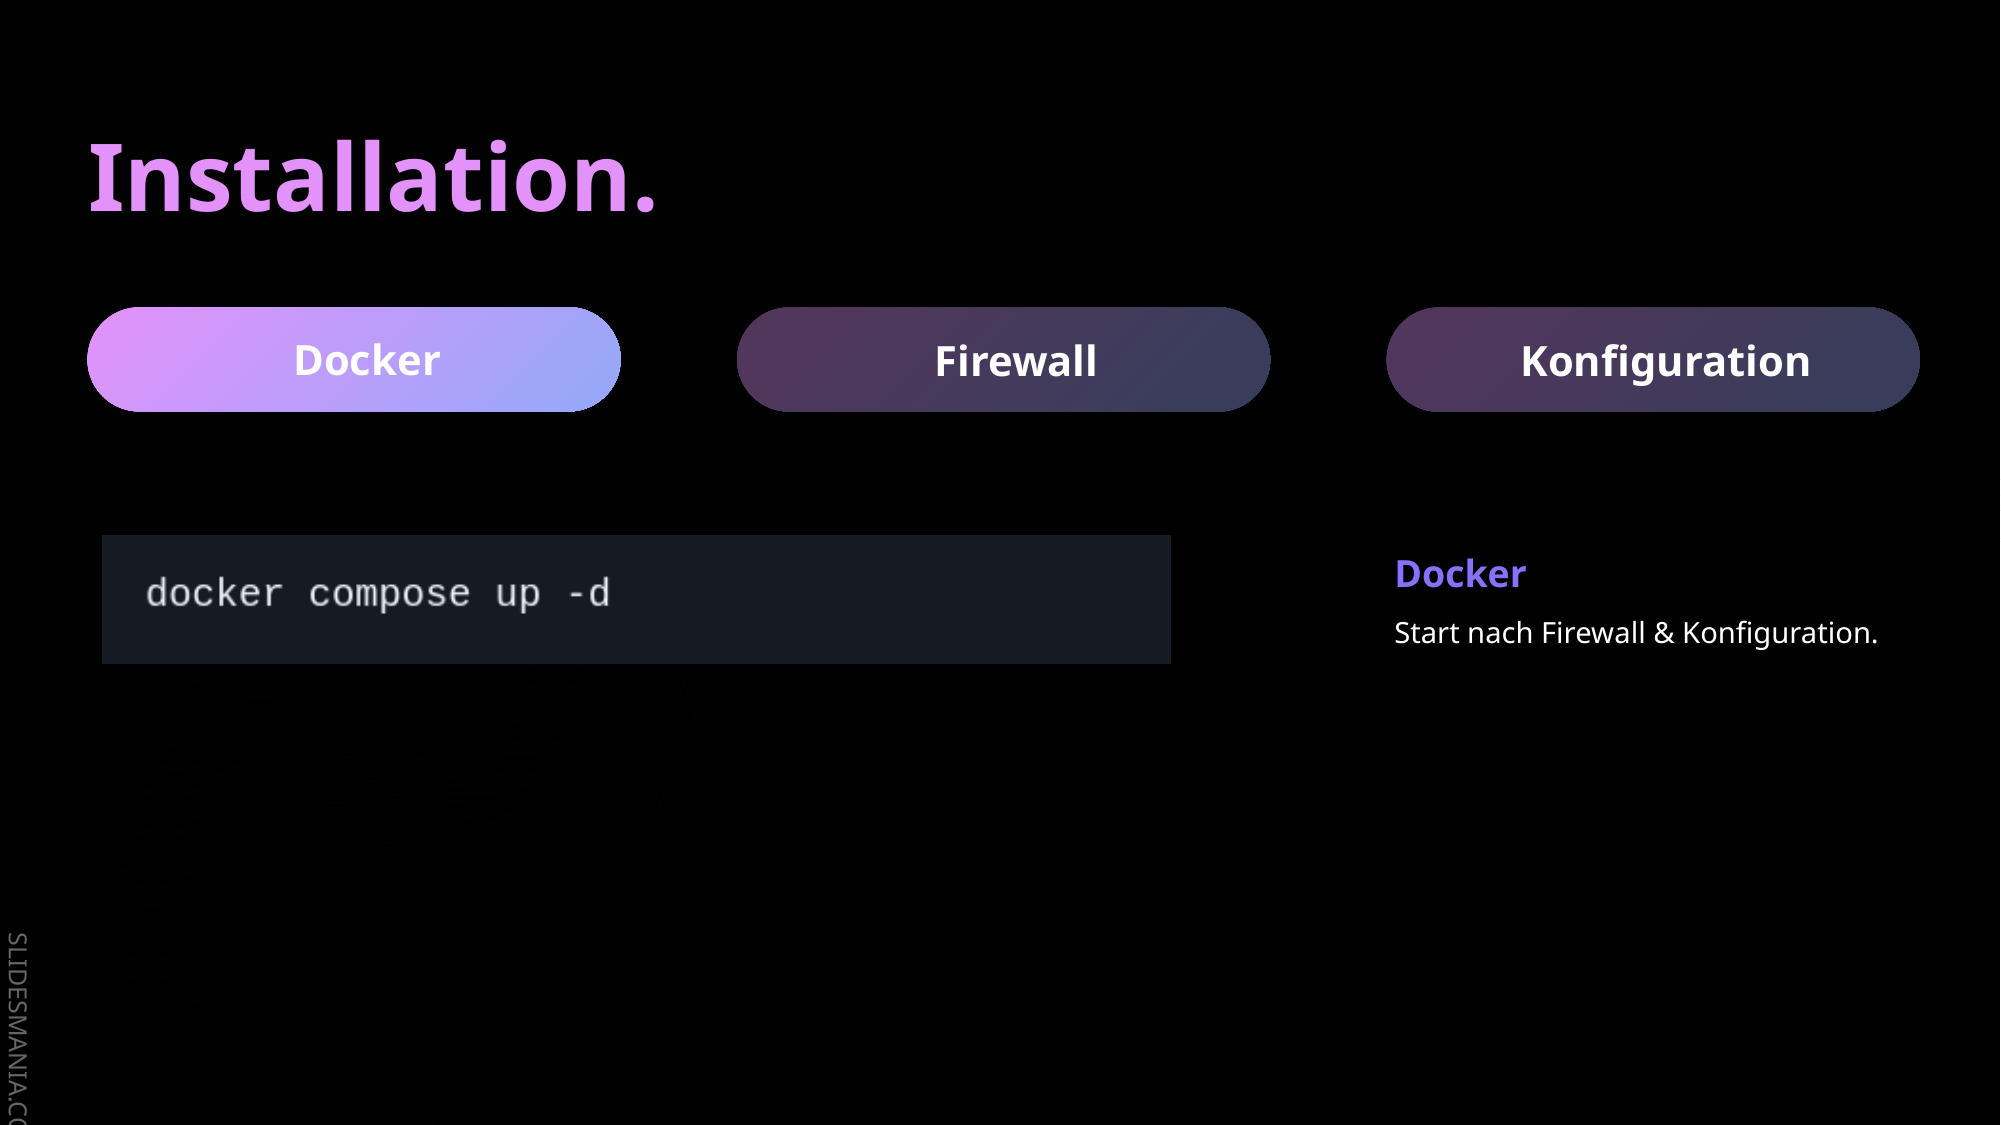

# Installation.
Docker
Firewall
Konfiguration
Docker
Start nach Firewall & Konfiguration.